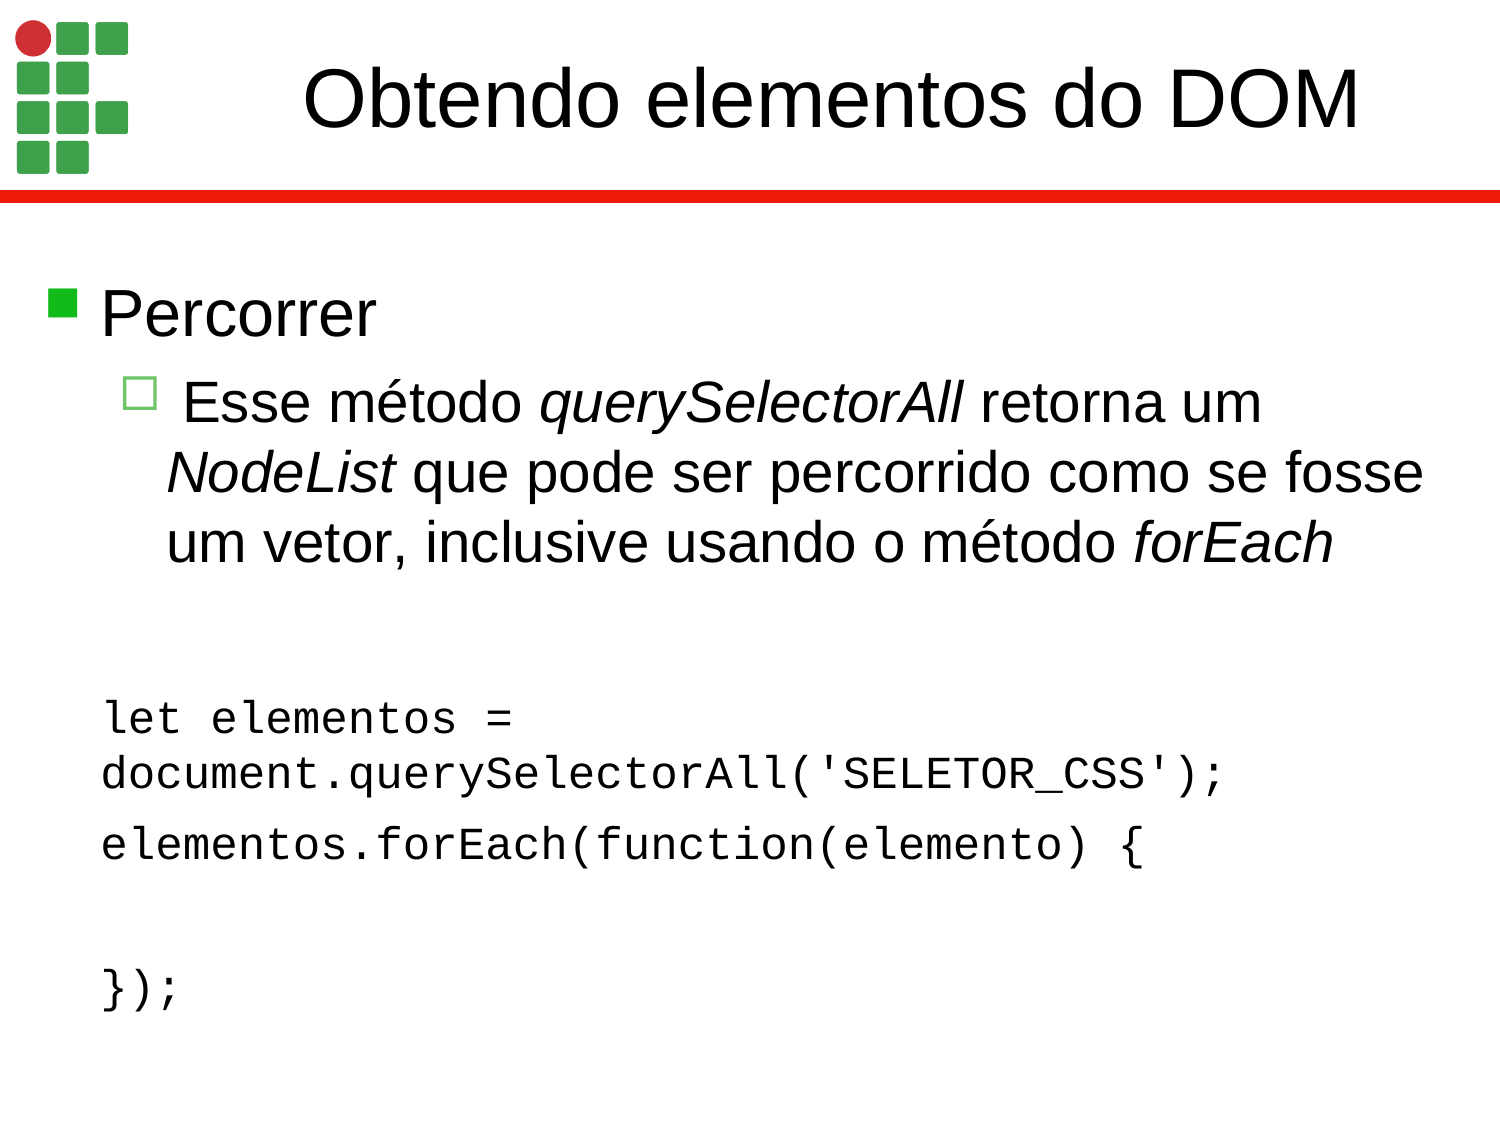

# Obtendo elementos do DOM
Percorrer
 Esse método querySelectorAll retorna um NodeList que pode ser percorrido como se fosse um vetor, inclusive usando o método forEach
let elementos = document.querySelectorAll('SELETOR_CSS');
elementos.forEach(function(elemento) {
});